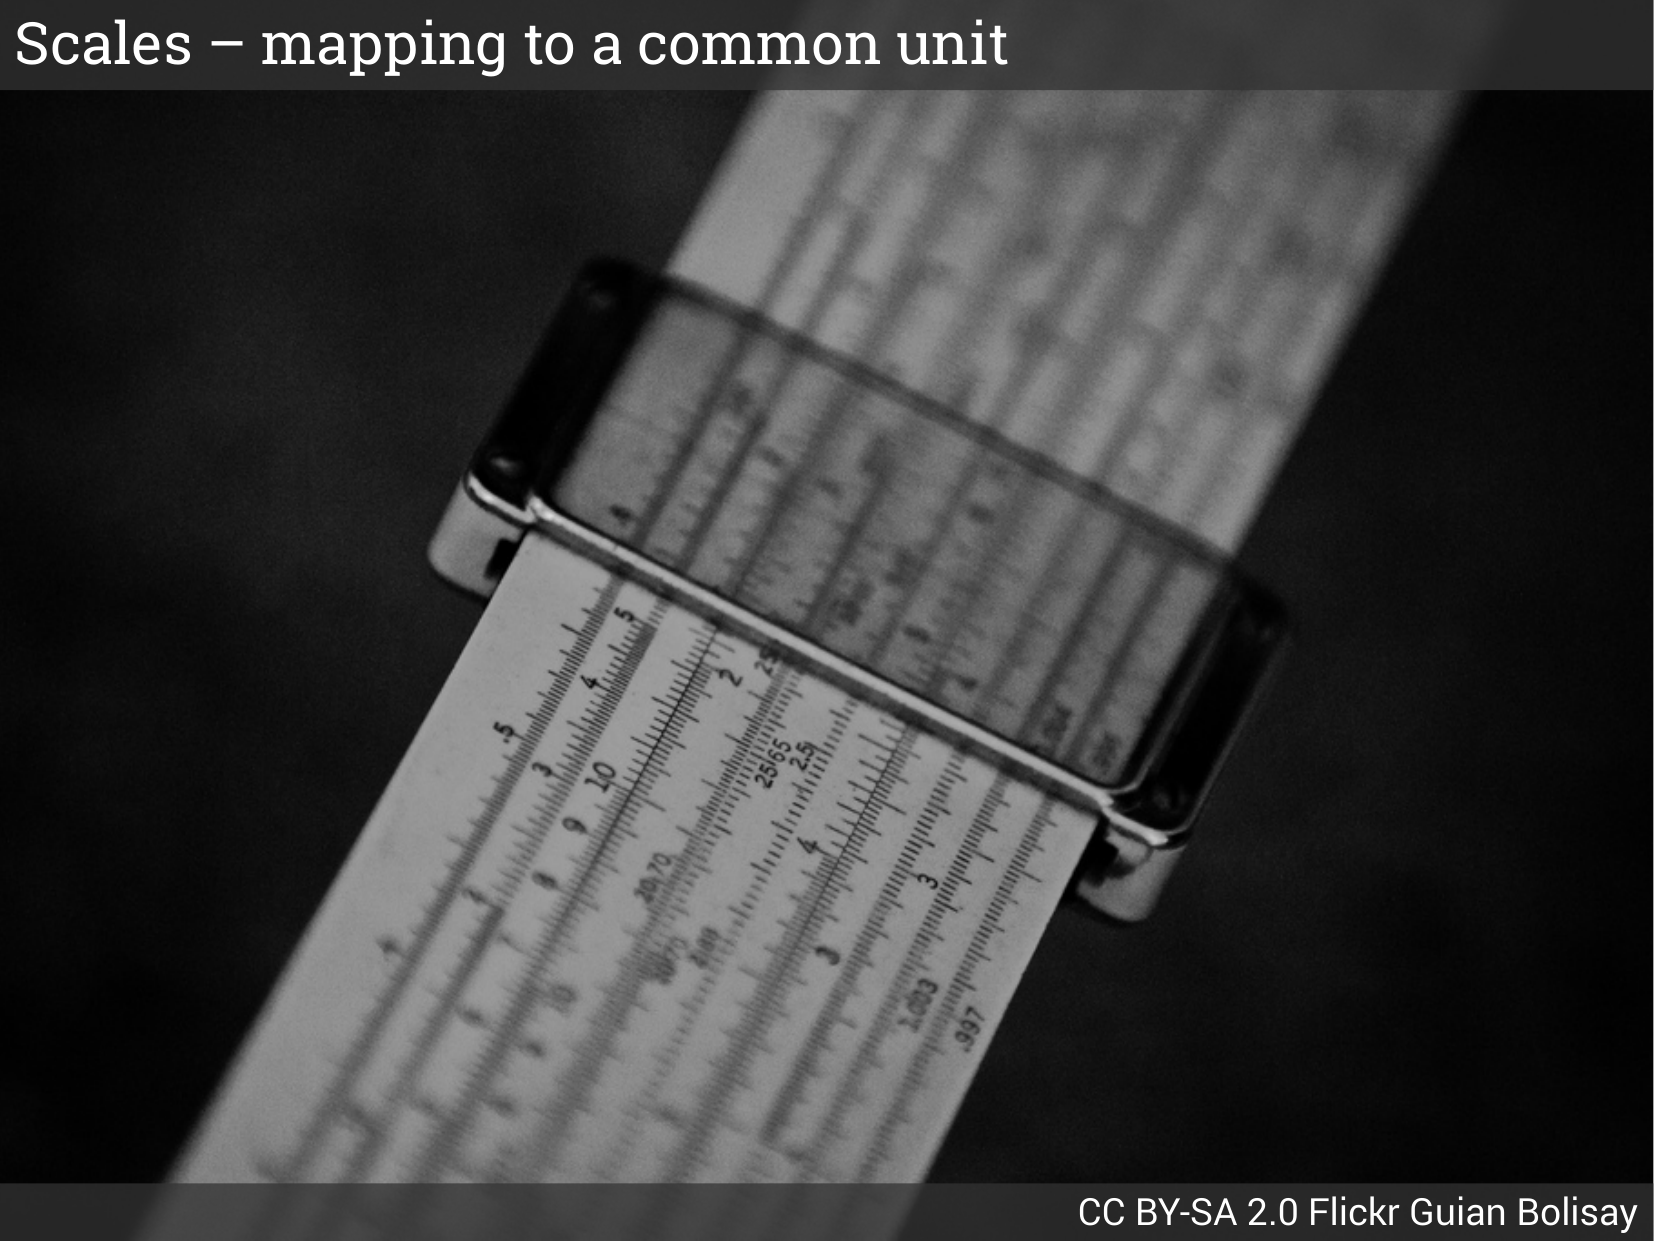

Scales – mapping to a common unit
CC BY-SA 2.0 Flickr Guian Bolisay